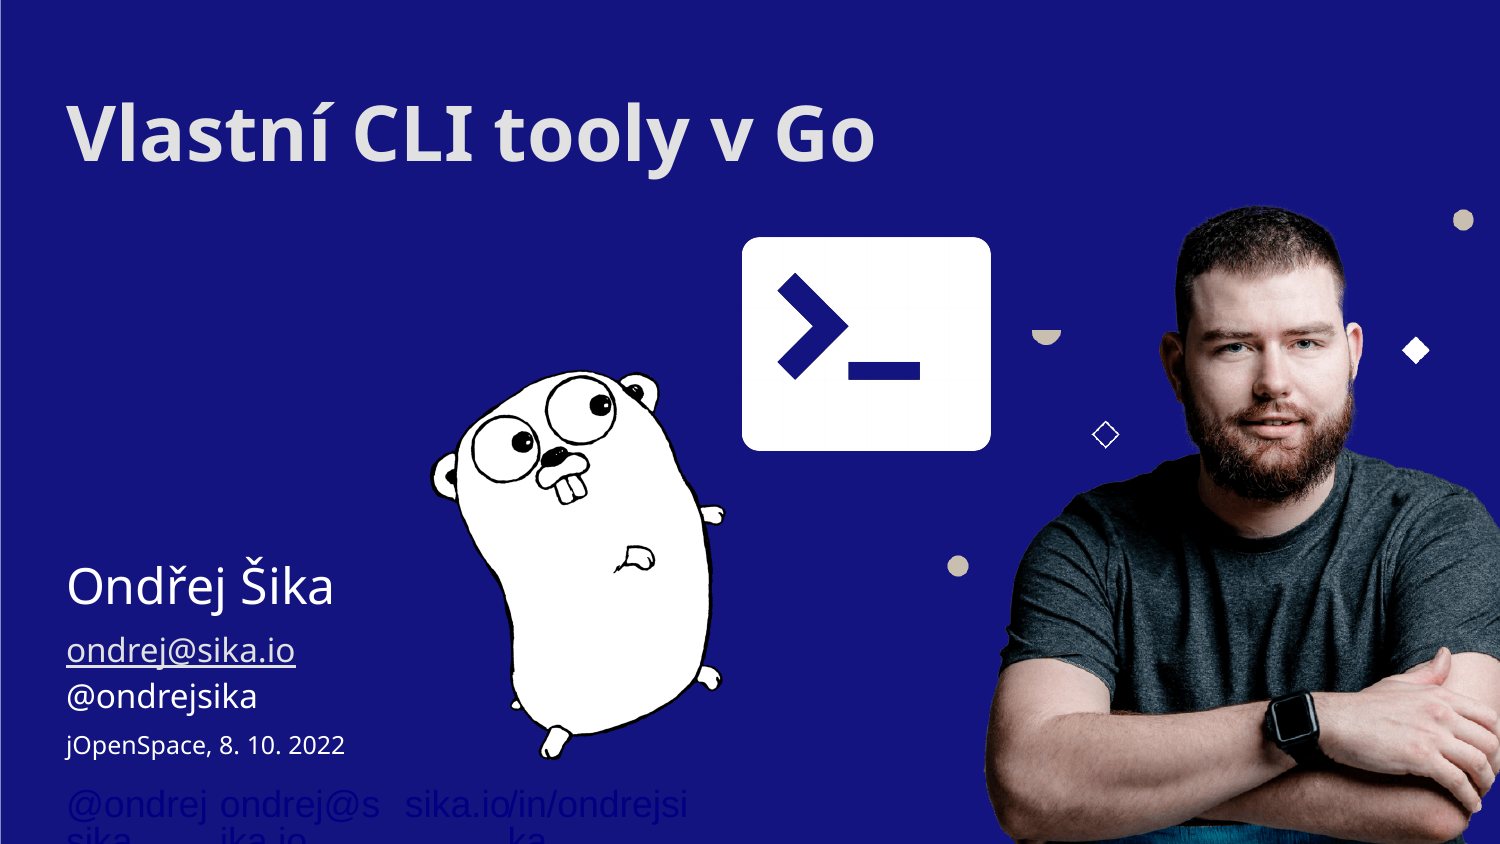

Vlastní CLI tooly v Go
# Ondřej Šika
ondrej@sika.io
@ondrejsika
jOpenSpace, 8. 10. 2022